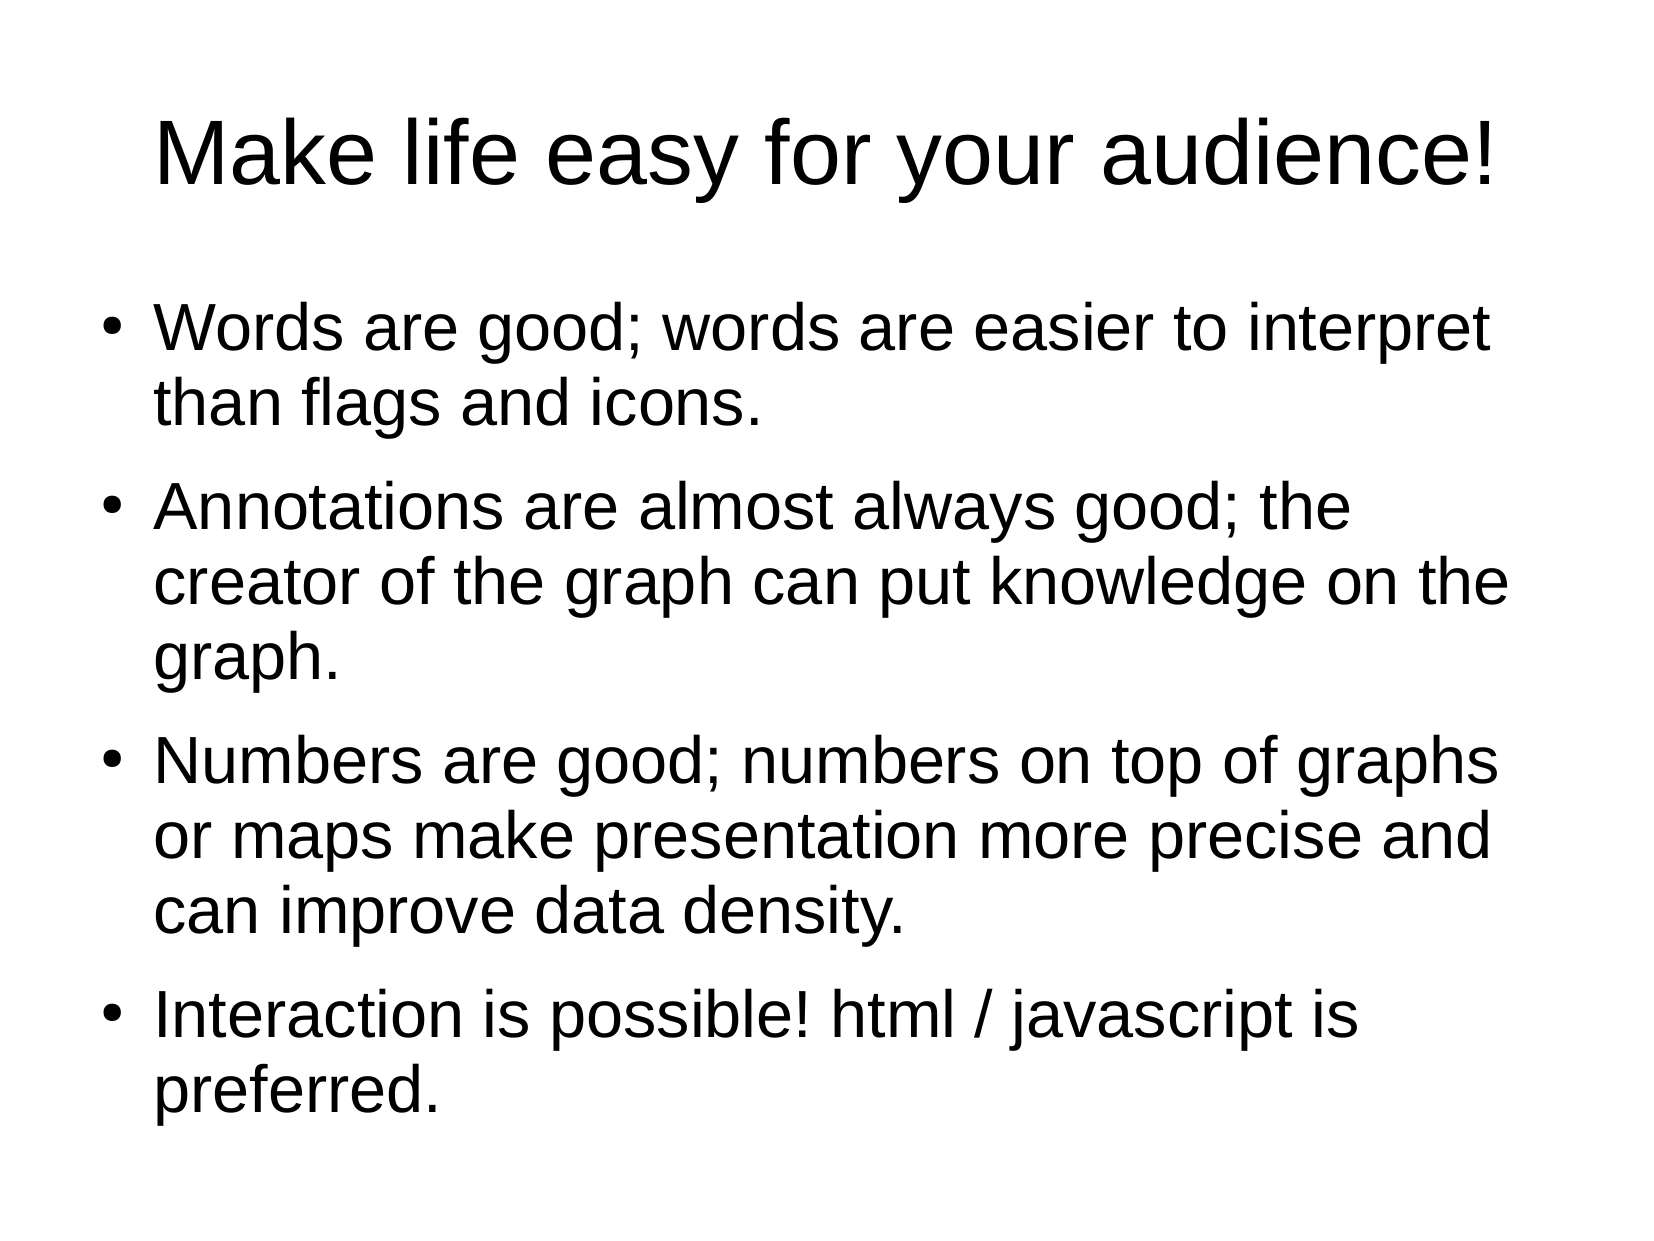

# Make life easy for your audience!
Words are good; words are easier to interpret than flags and icons.
Annotations are almost always good; the creator of the graph can put knowledge on the graph.
Numbers are good; numbers on top of graphs or maps make presentation more precise and can improve data density.
Interaction is possible! html / javascript is preferred.